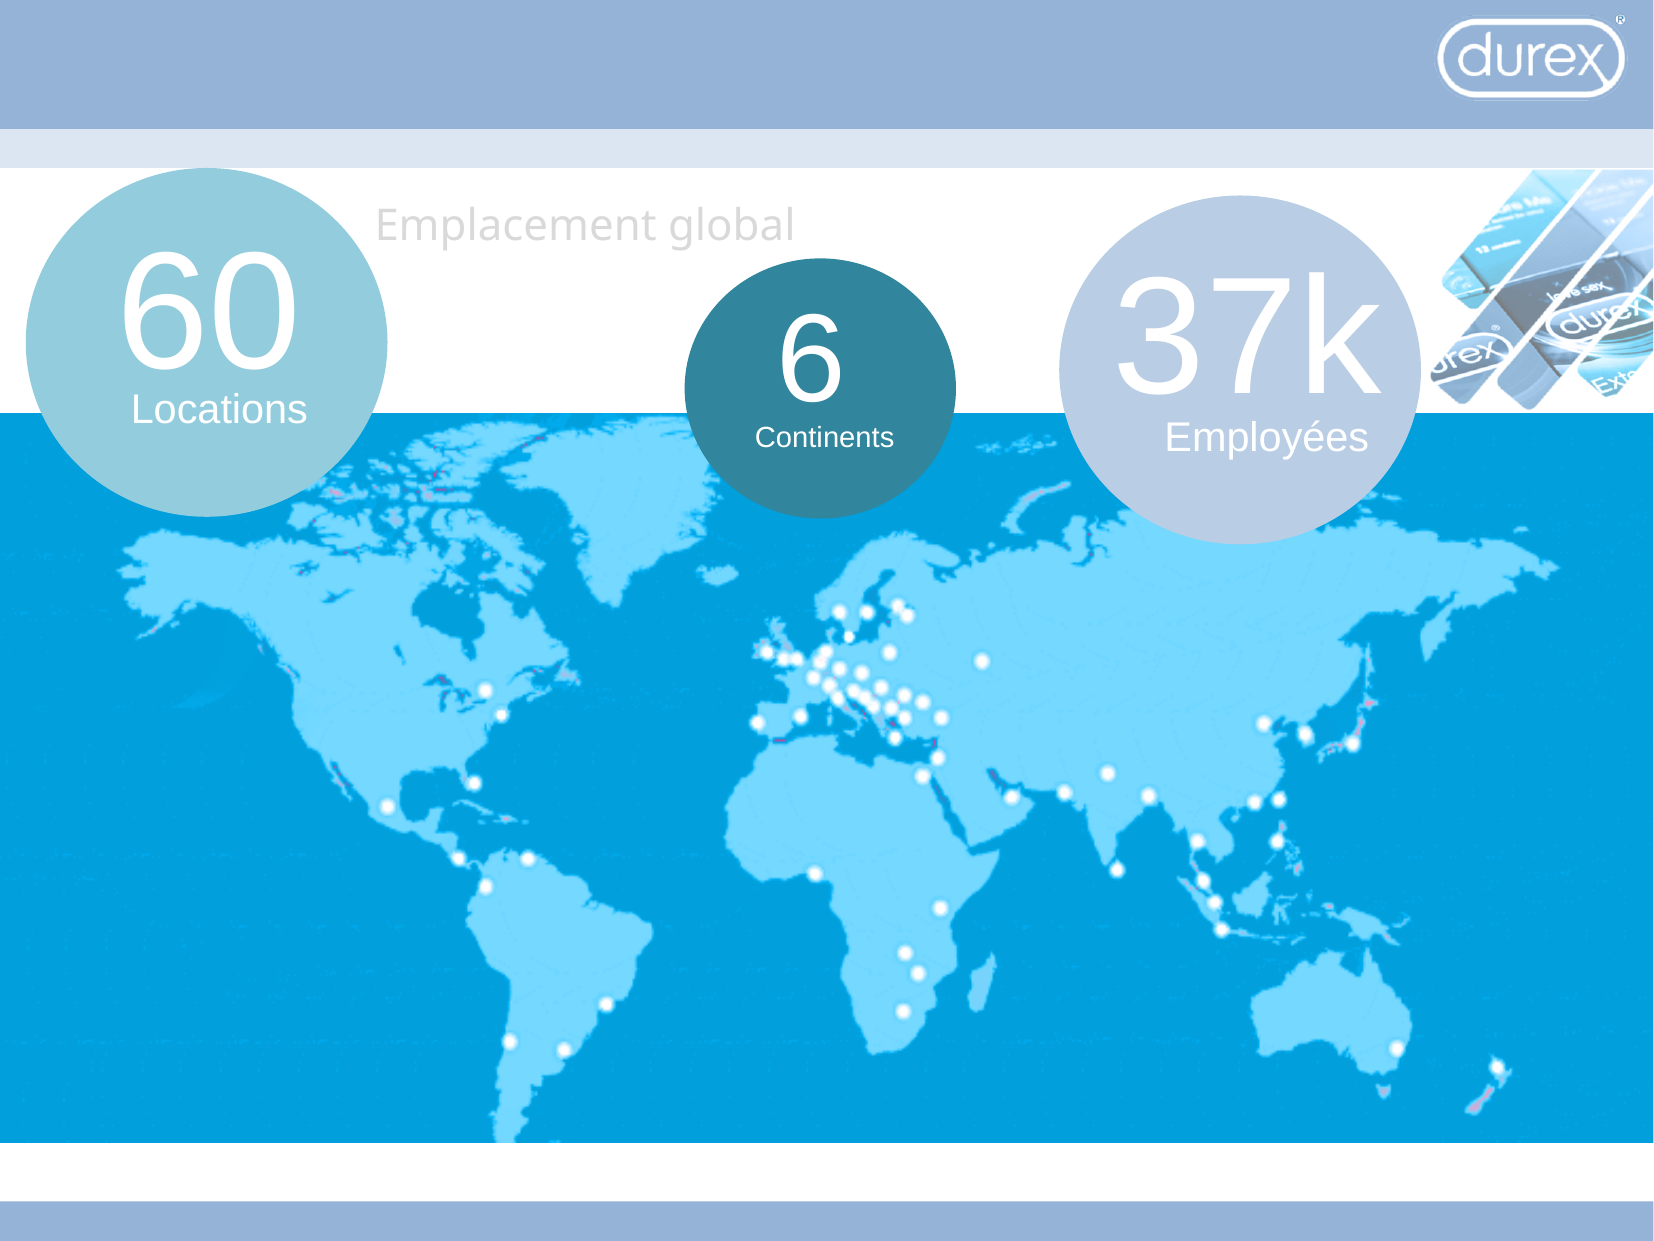

60
Emplacement global
37k
6
Locations
Employées
Continents